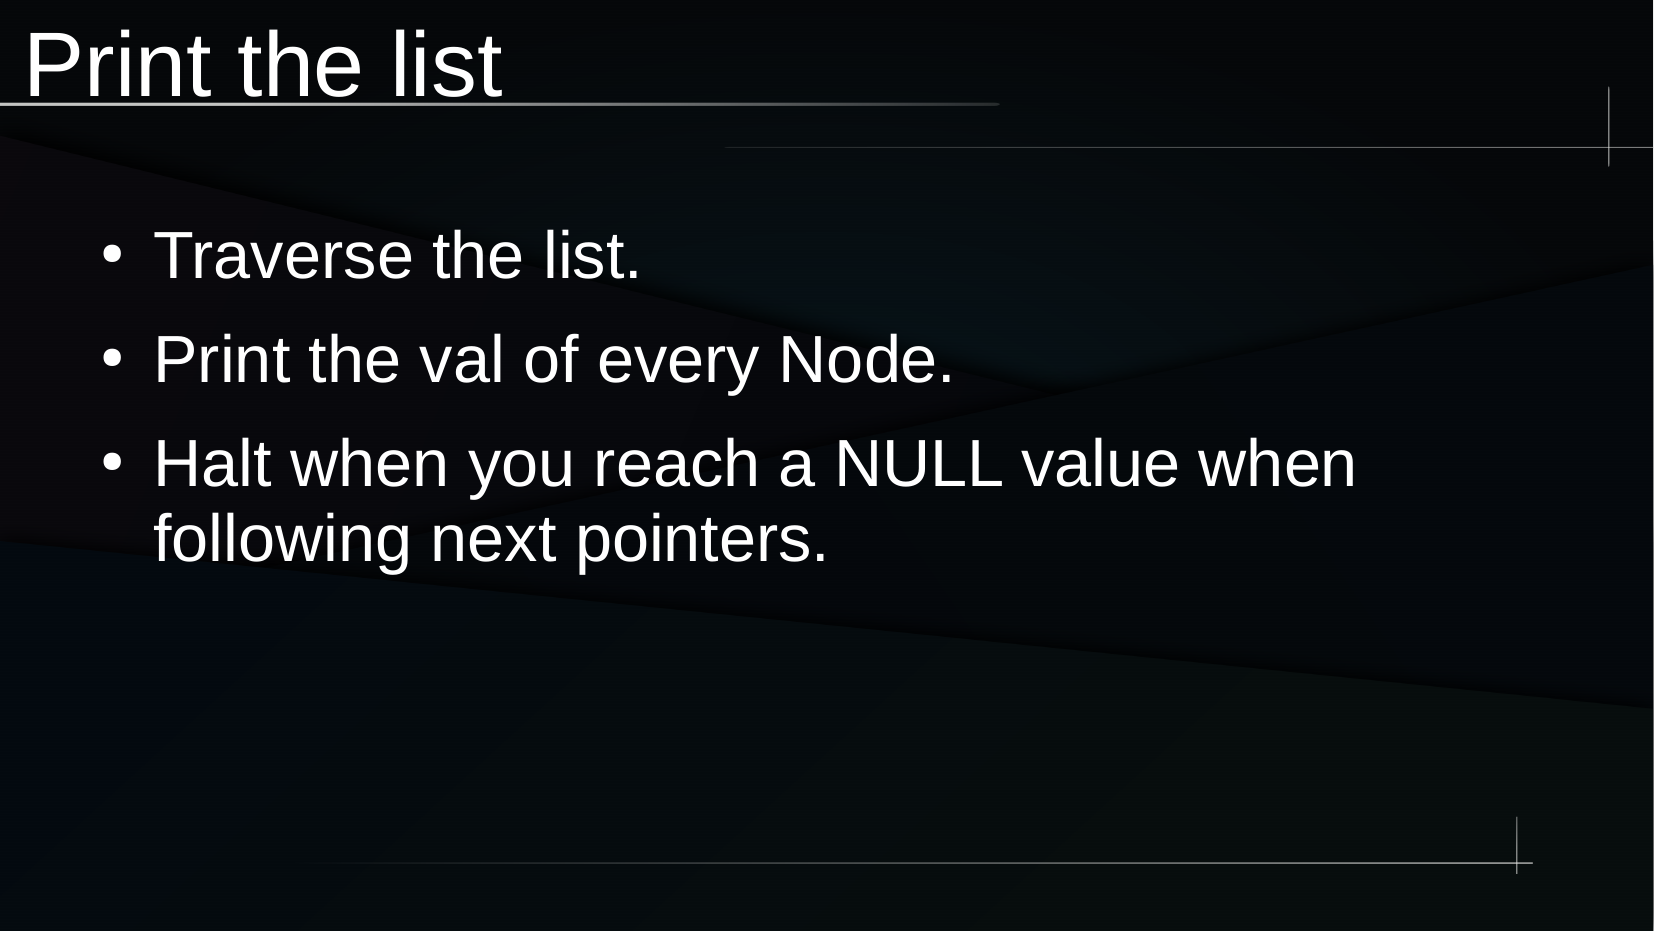

# Print the list
Traverse the list.
Print the val of every Node.
Halt when you reach a NULL value when following next pointers.